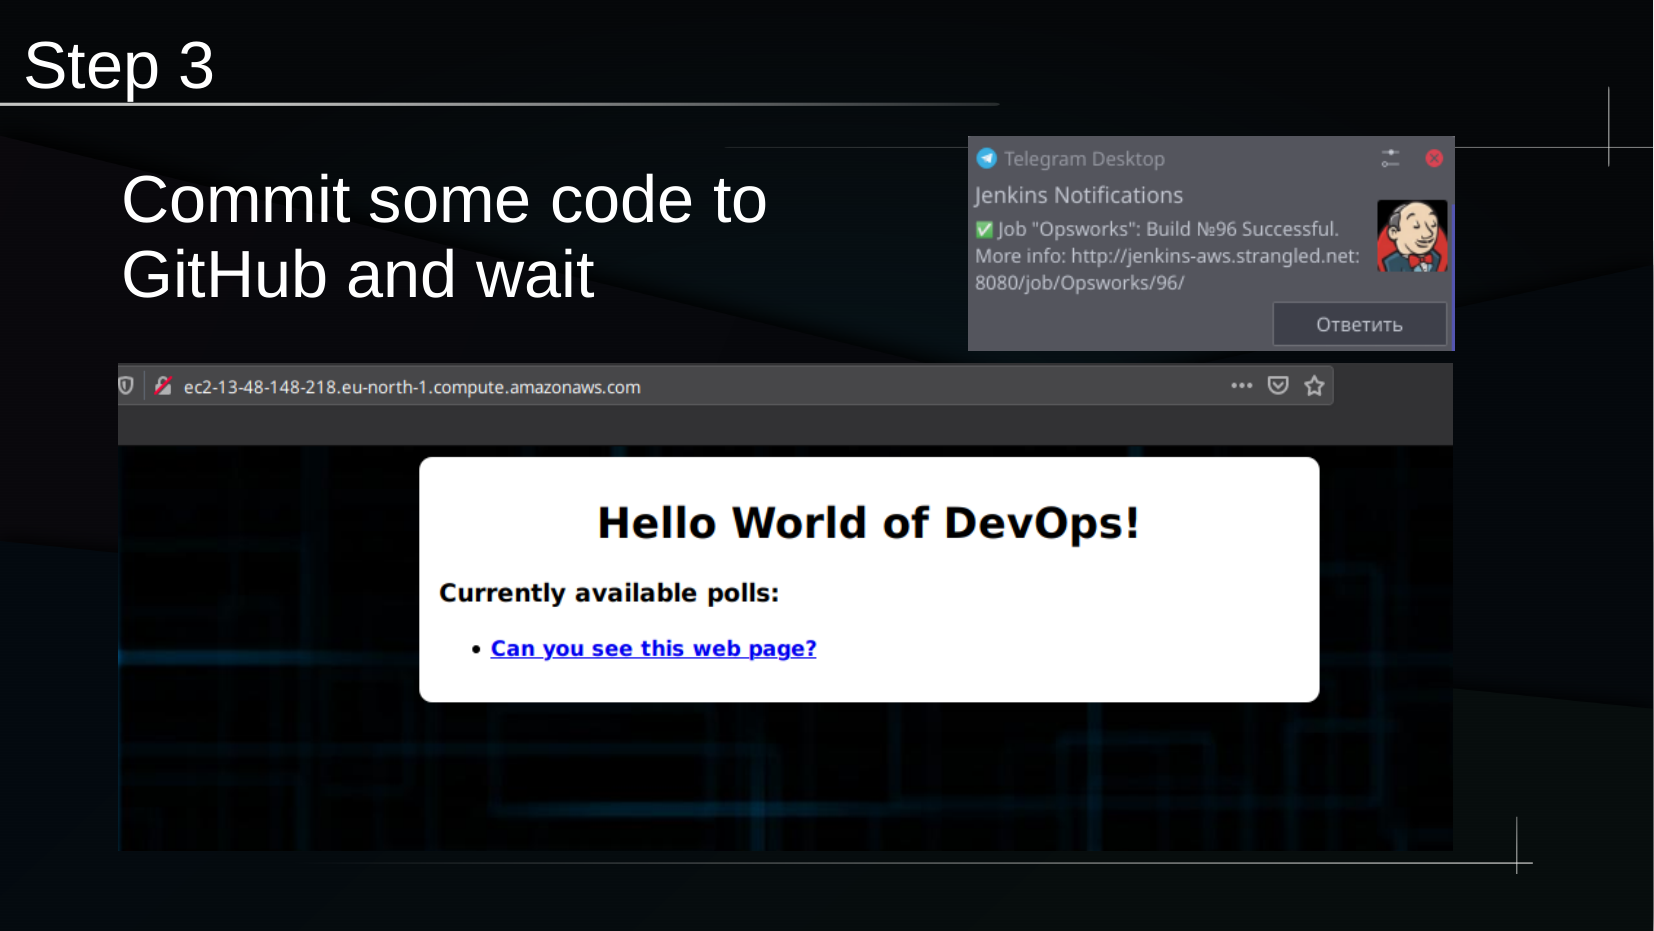

# Step 3
Commit some code to GitHub and wait